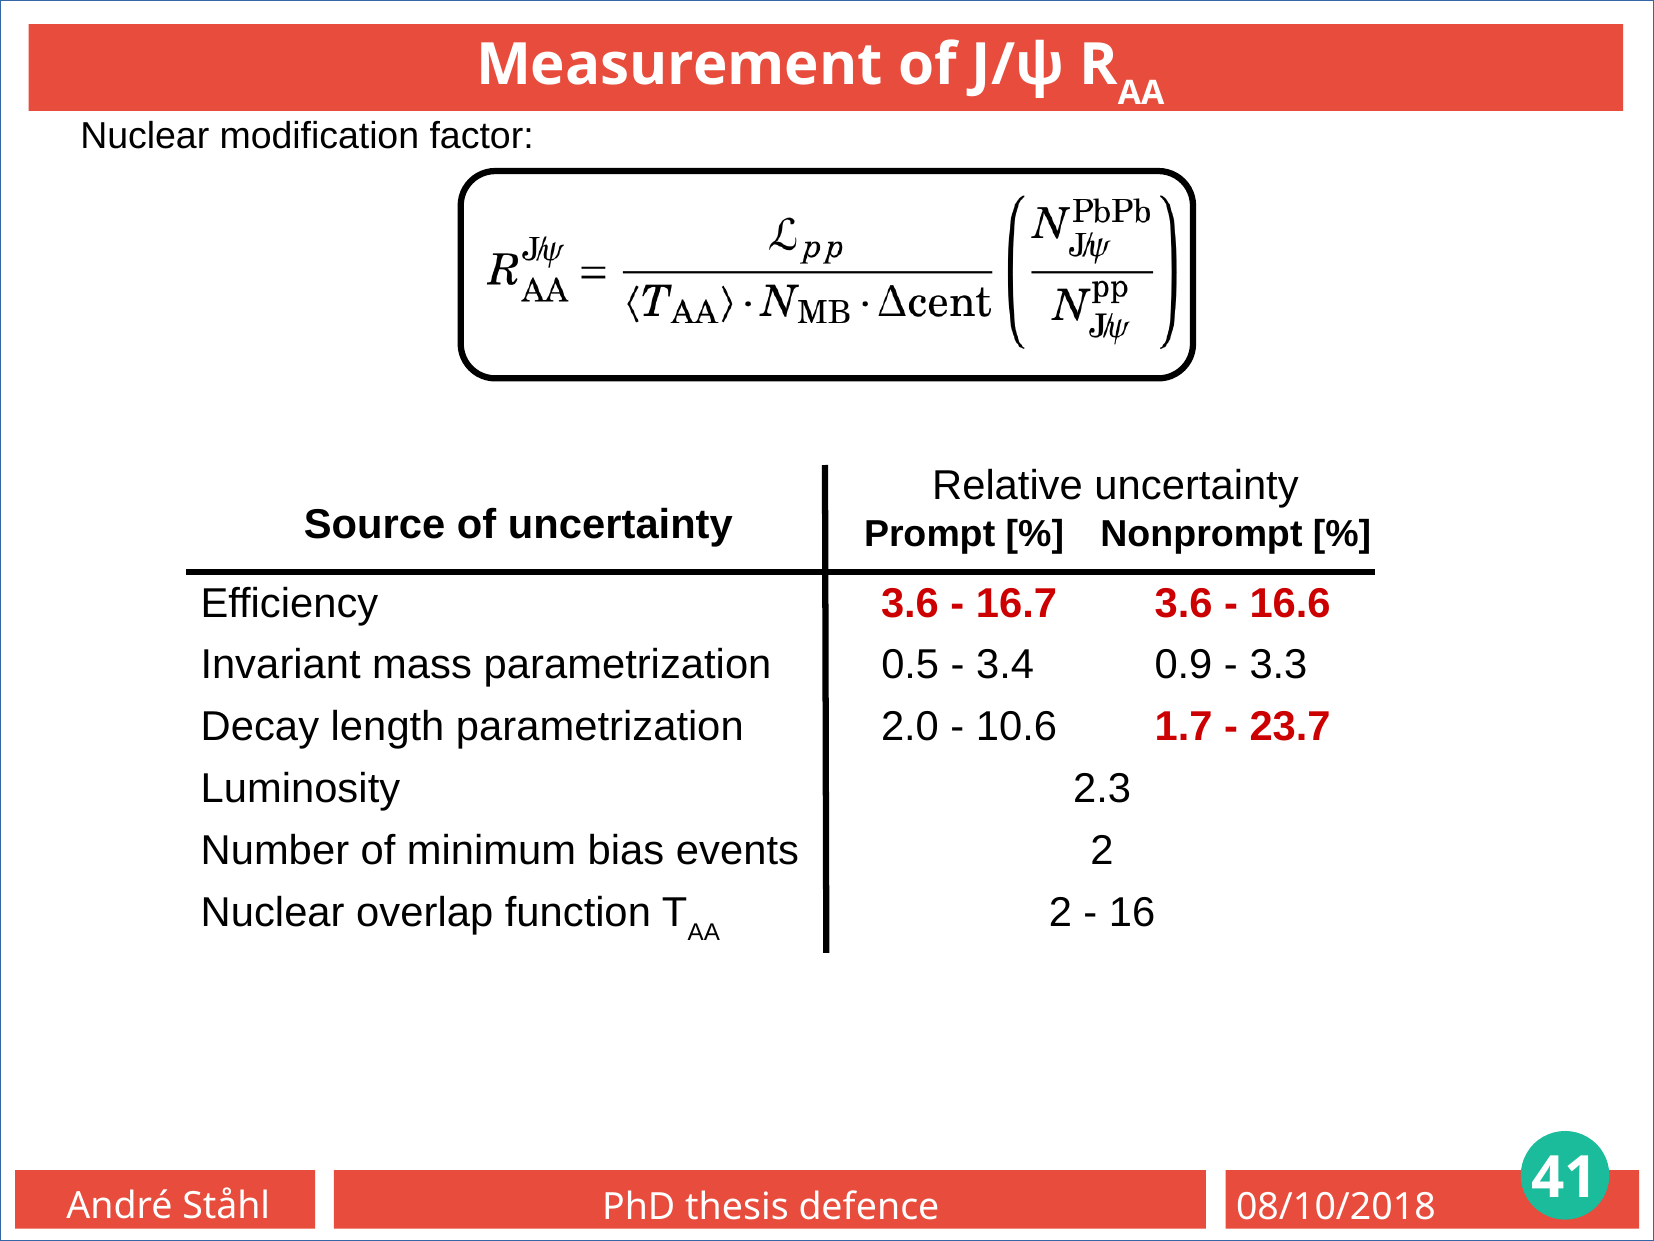

# Measurement of J/ψ RAA
Nuclear modification factor:
Relative uncertainty
Source of uncertainty
Prompt [%]
Nonprompt [%]
| Efficiency | 3.6 - 16.7 | 3.6 - 16.6 |
| --- | --- | --- |
| Invariant mass parametrization | 0.5 - 3.4 | 0.9 - 3.3 |
| Decay length parametrization | 2.0 - 10.6 | 1.7 - 23.7 |
| Luminosity | 2.3 | |
| Number of minimum bias events | 2 | |
| Nuclear overlap function TAA | 2 - 16 | |
41
08/10/2018